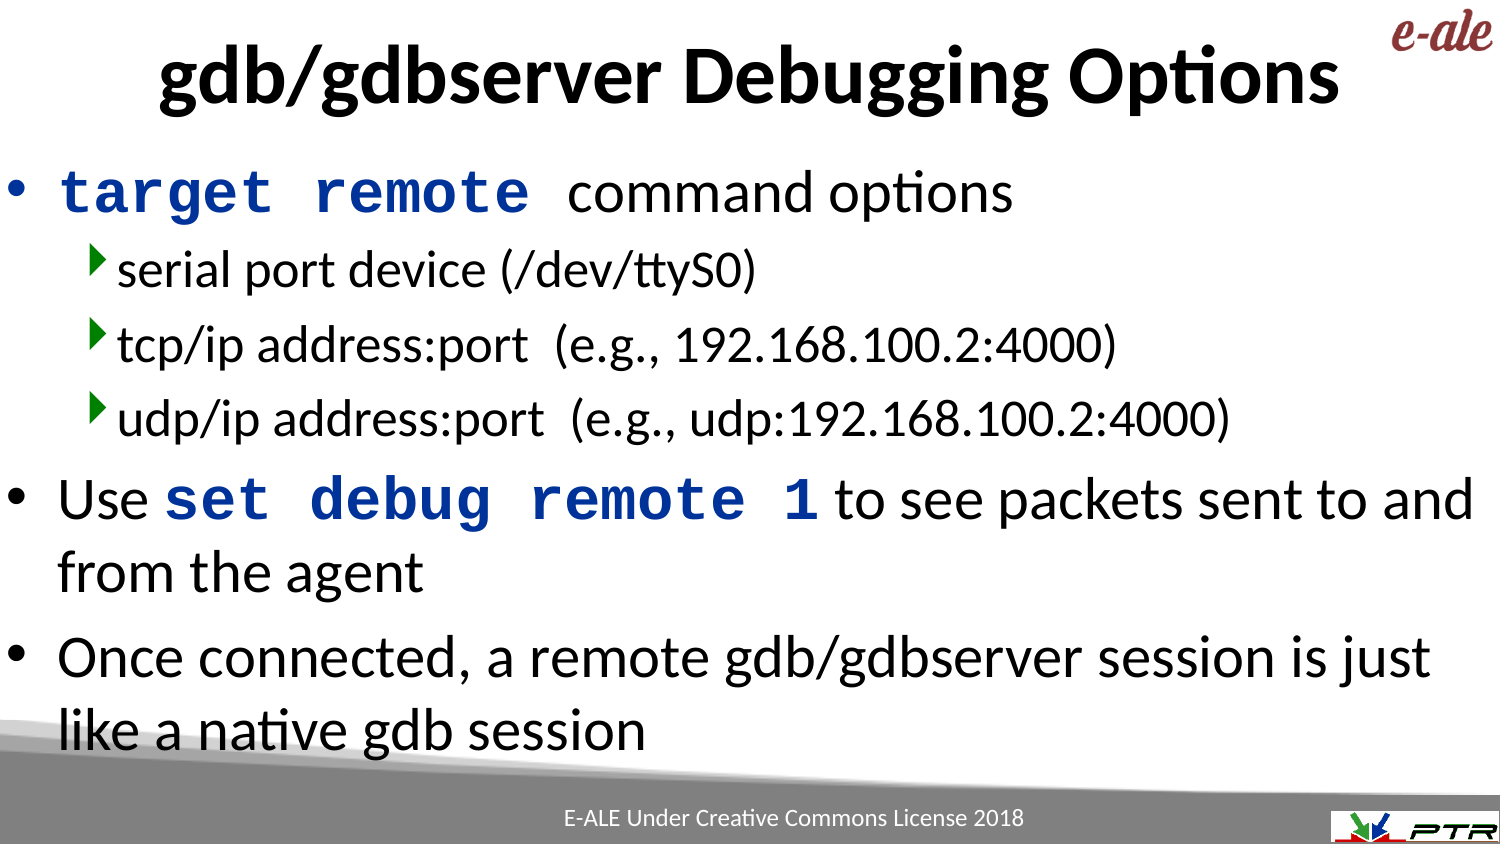

# gdb/gdbserver Debugging Options
target remote command options
serial port device (/dev/ttyS0)‏
tcp/ip address:port (e.g., 192.168.100.2:4000)‏
udp/ip address:port (e.g., udp:192.168.100.2:4000)‏
Use set debug remote 1 to see packets sent to and from the agent
Once connected, a remote gdb/gdbserver session is just like a native gdb session